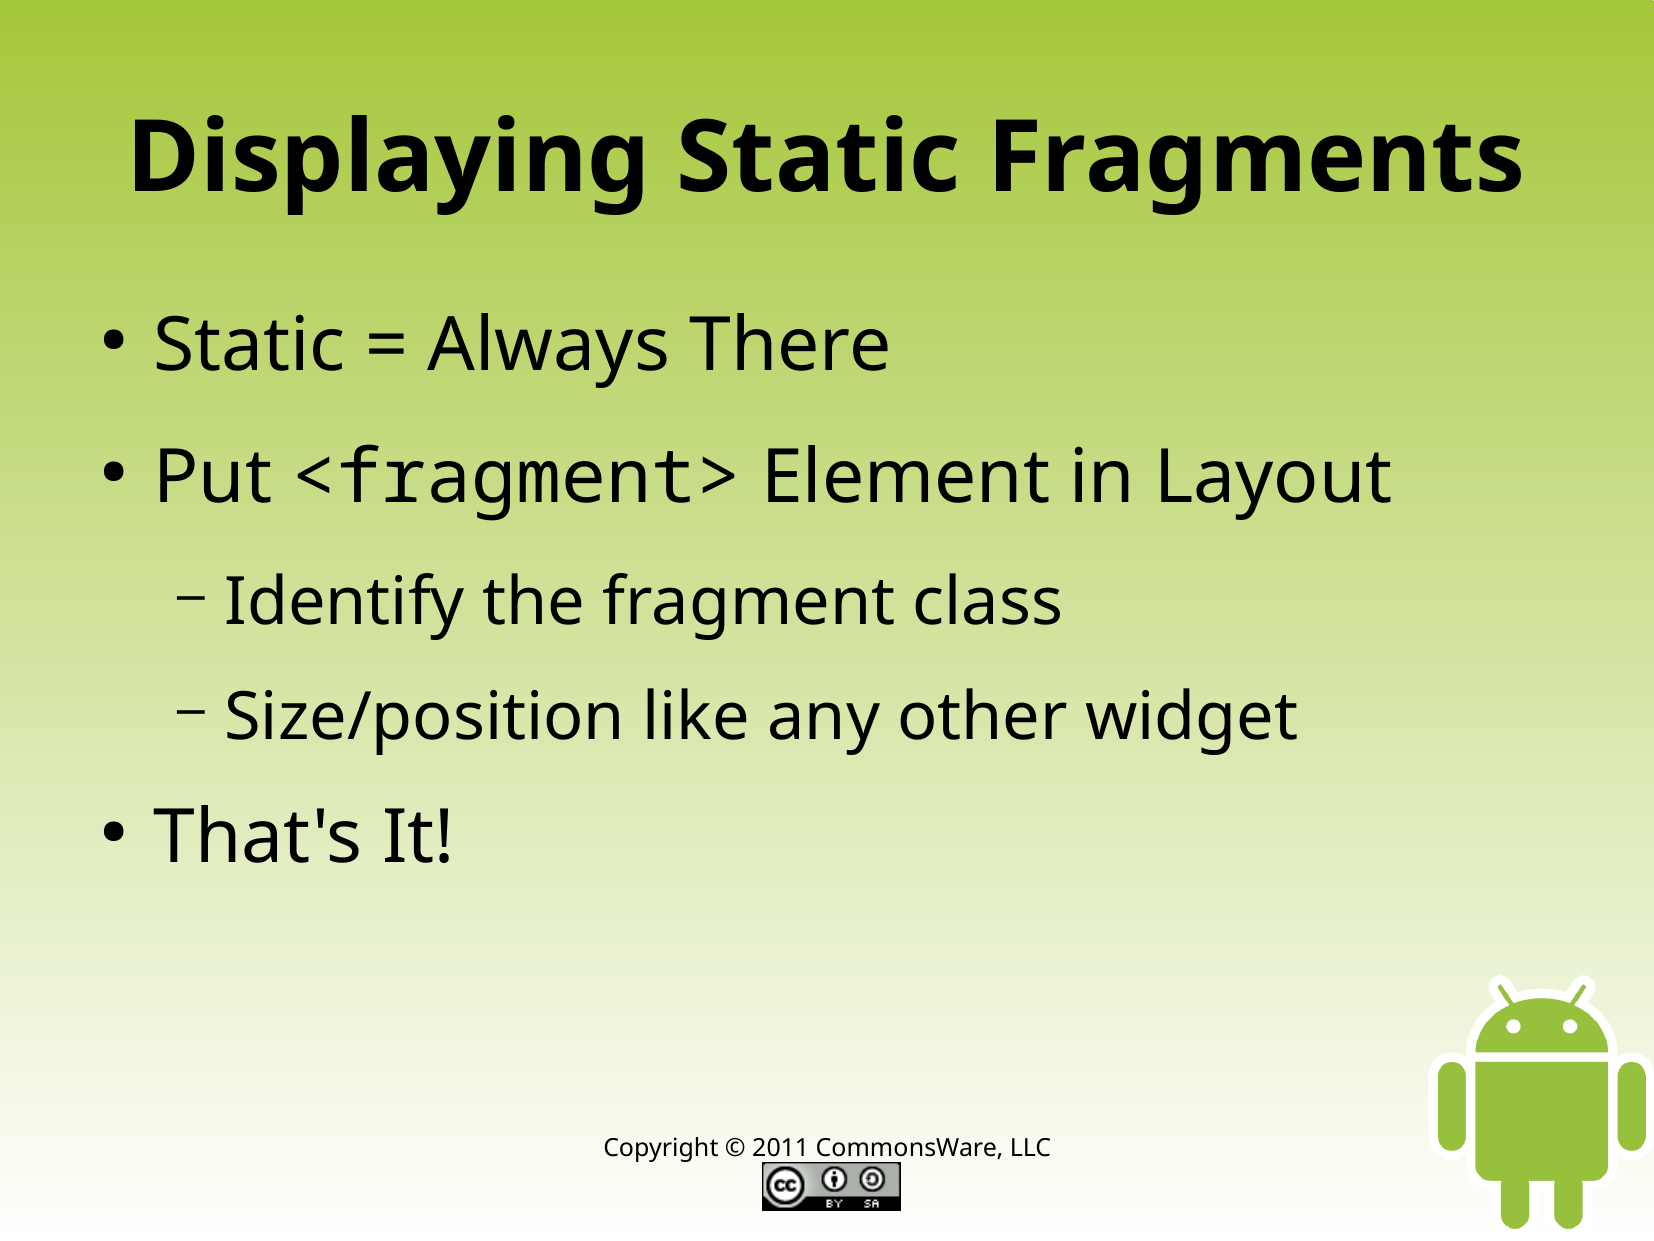

# Displaying Static Fragments
Static = Always There
Put <fragment> Element in Layout
Identify the fragment class
Size/position like any other widget
That's It!